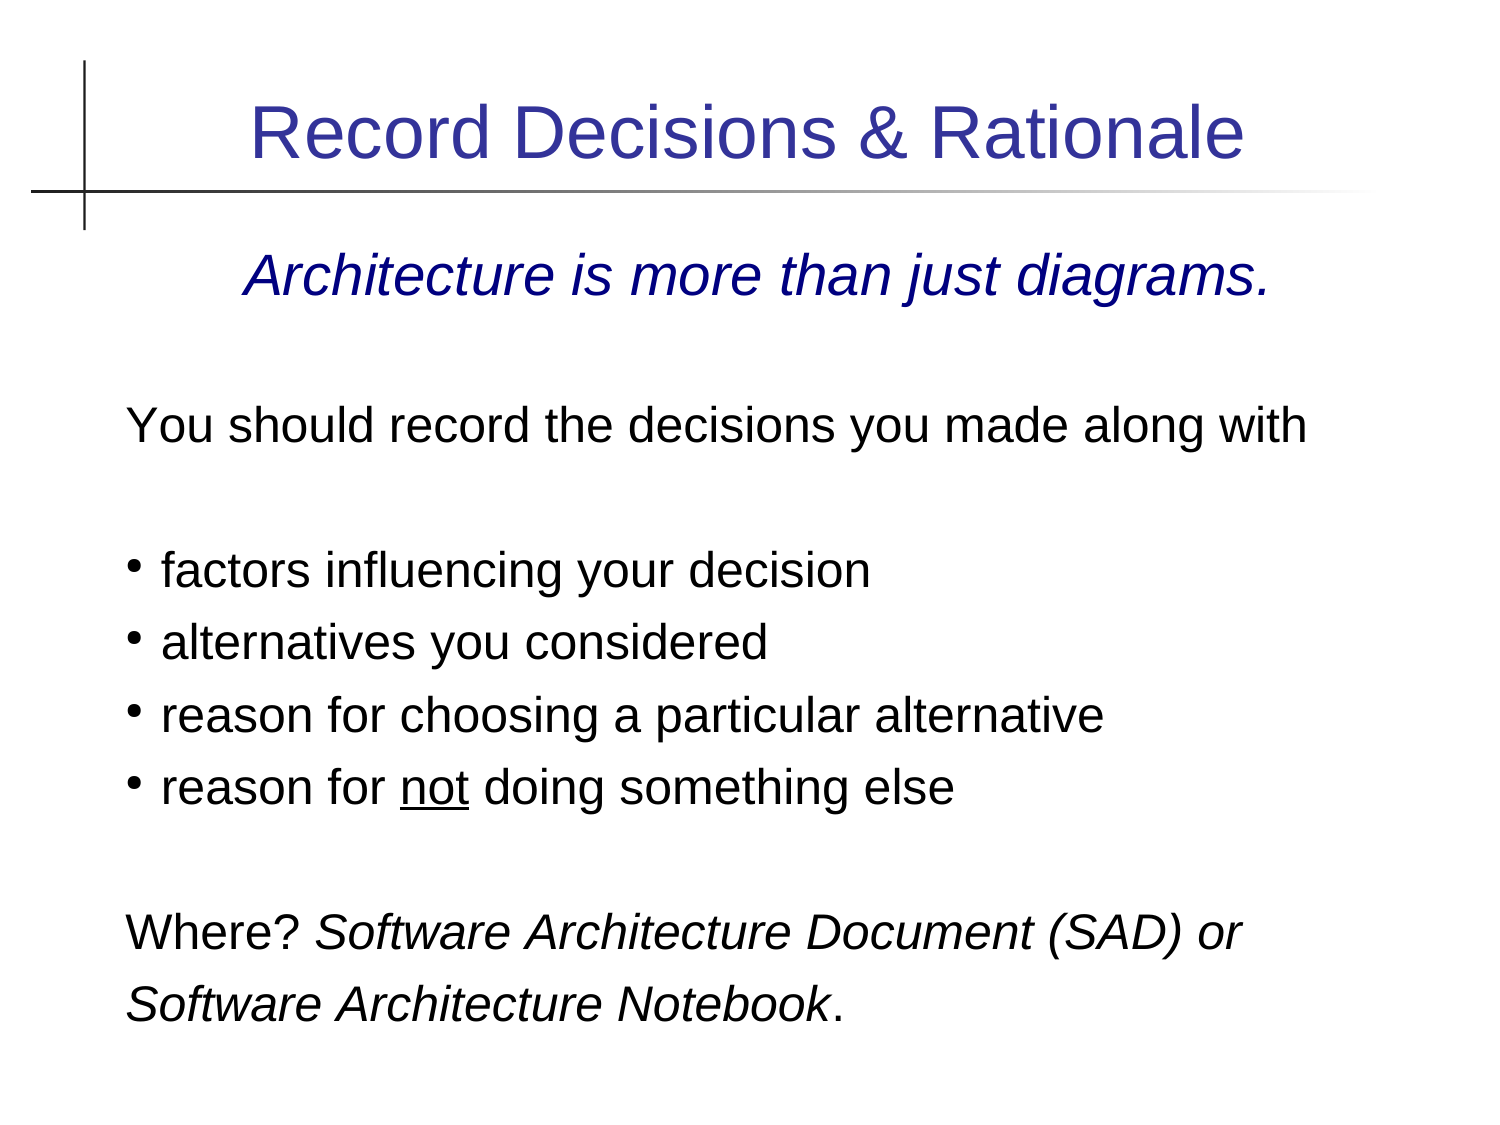

# Record Decisions & Rationale
Architecture is more than just diagrams.
You should record the decisions you made along with
factors influencing your decision
alternatives you considered
reason for choosing a particular alternative
reason for not doing something else
Where? Software Architecture Document (SAD) or
Software Architecture Notebook.